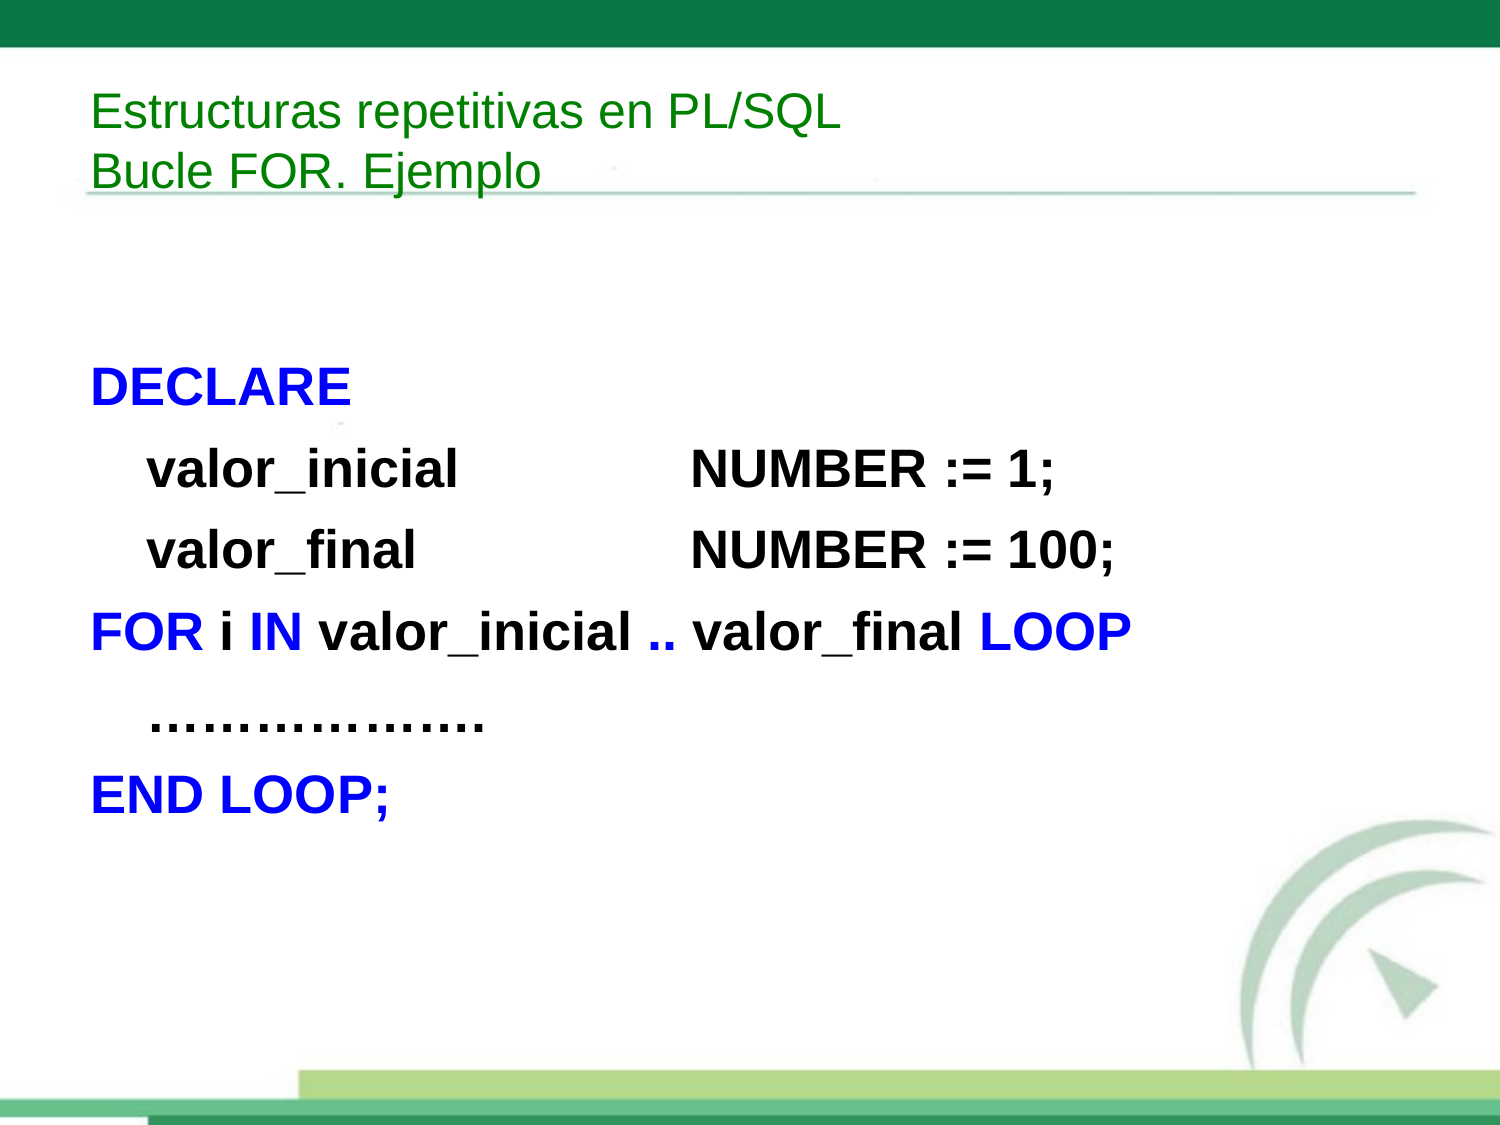

# Estructuras repetitivas en PL/SQL Bucle FOR. Ejemplo
DECLARE
	valor_inicial		NUMBER := 1;
	valor_final		NUMBER := 100;
FOR i IN valor_inicial .. valor_final LOOP
	……………….
END LOOP;